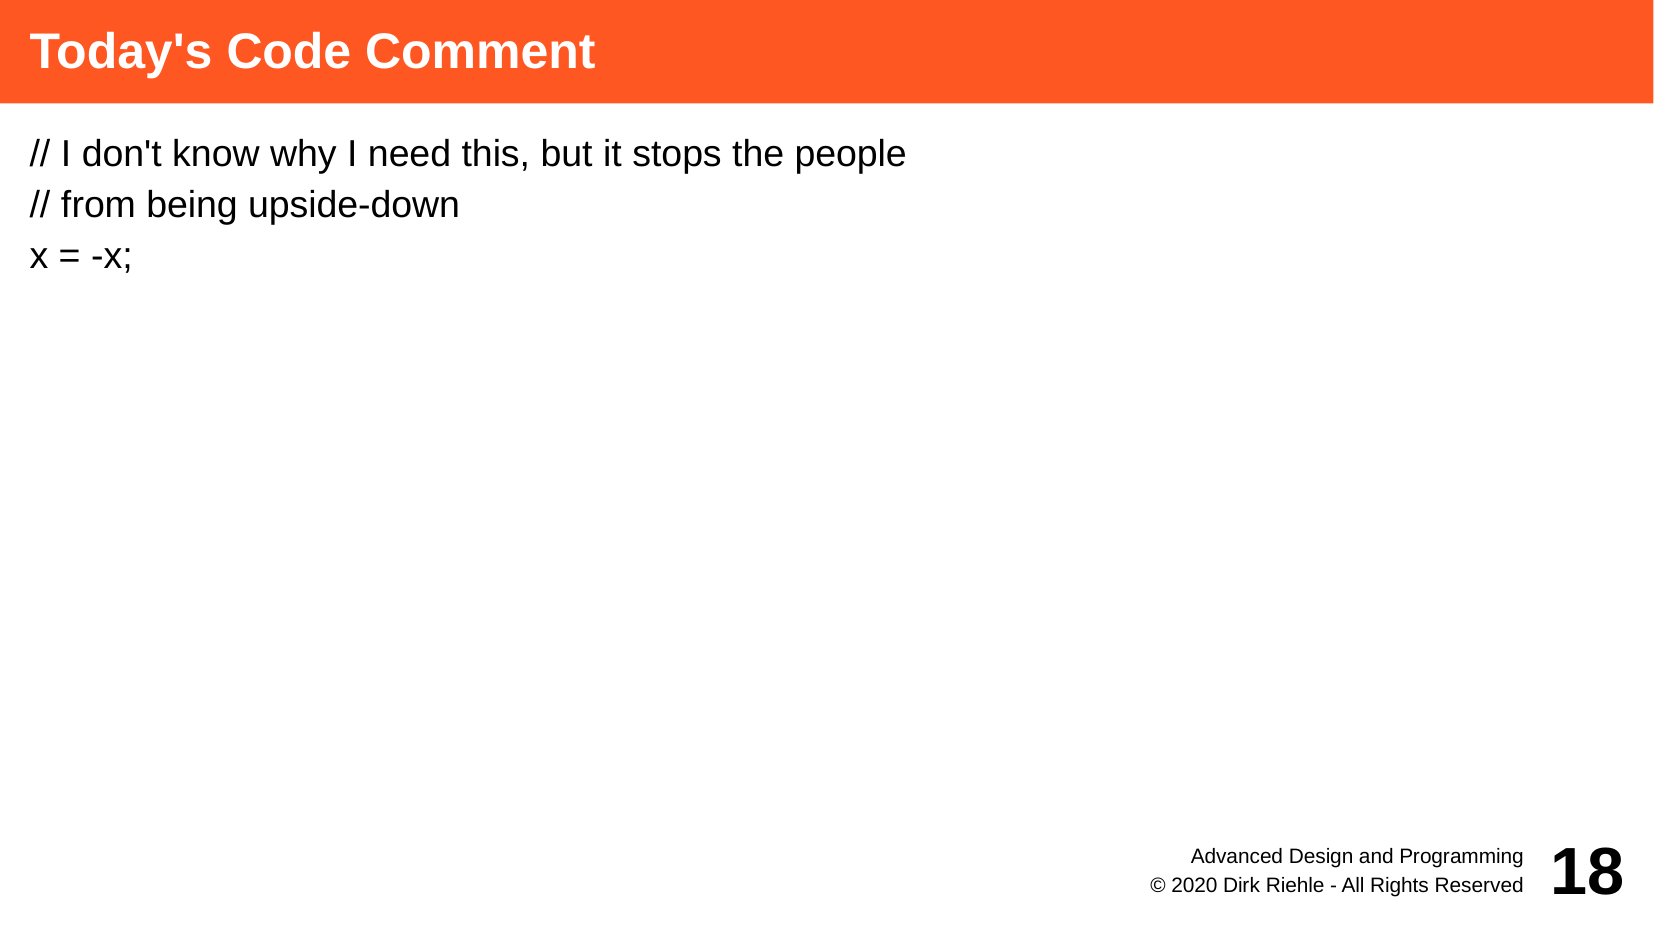

# Today's Code Comment
// I don't know why I need this, but it stops the people
// from being upside-down
x = -x;
Advanced Design and Programming
18
© 2020 Dirk Riehle - All Rights Reserved